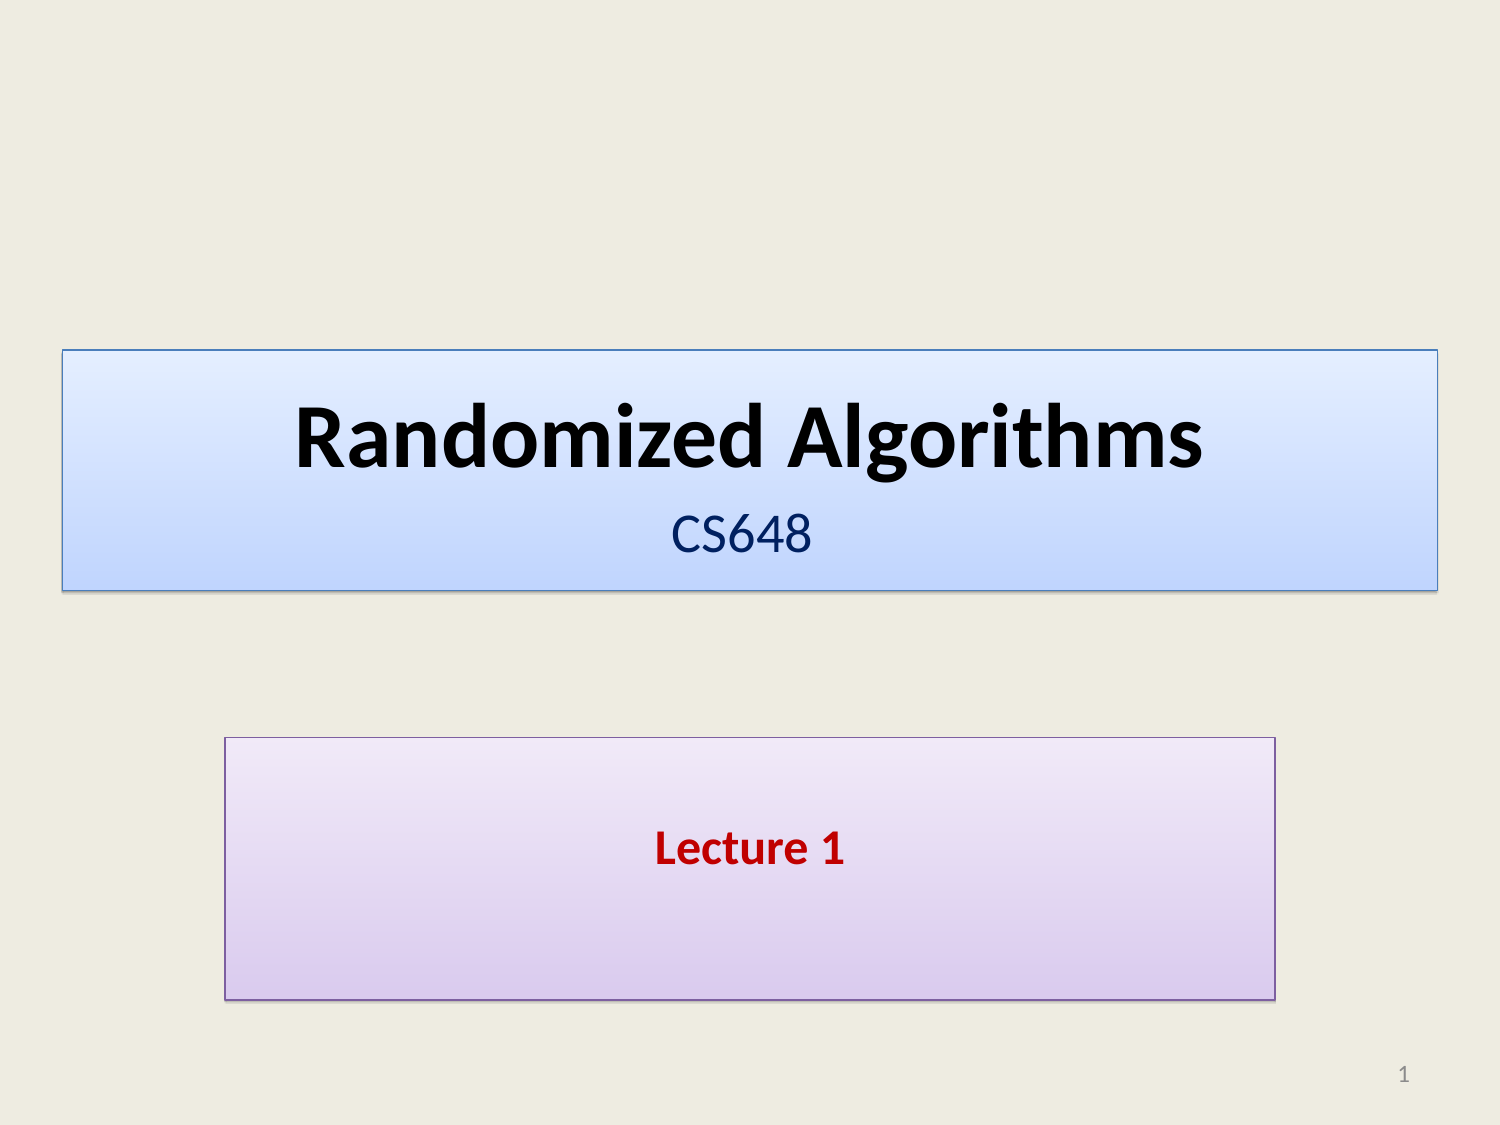

# Randomized Algorithms CS648
Lecture 1
1